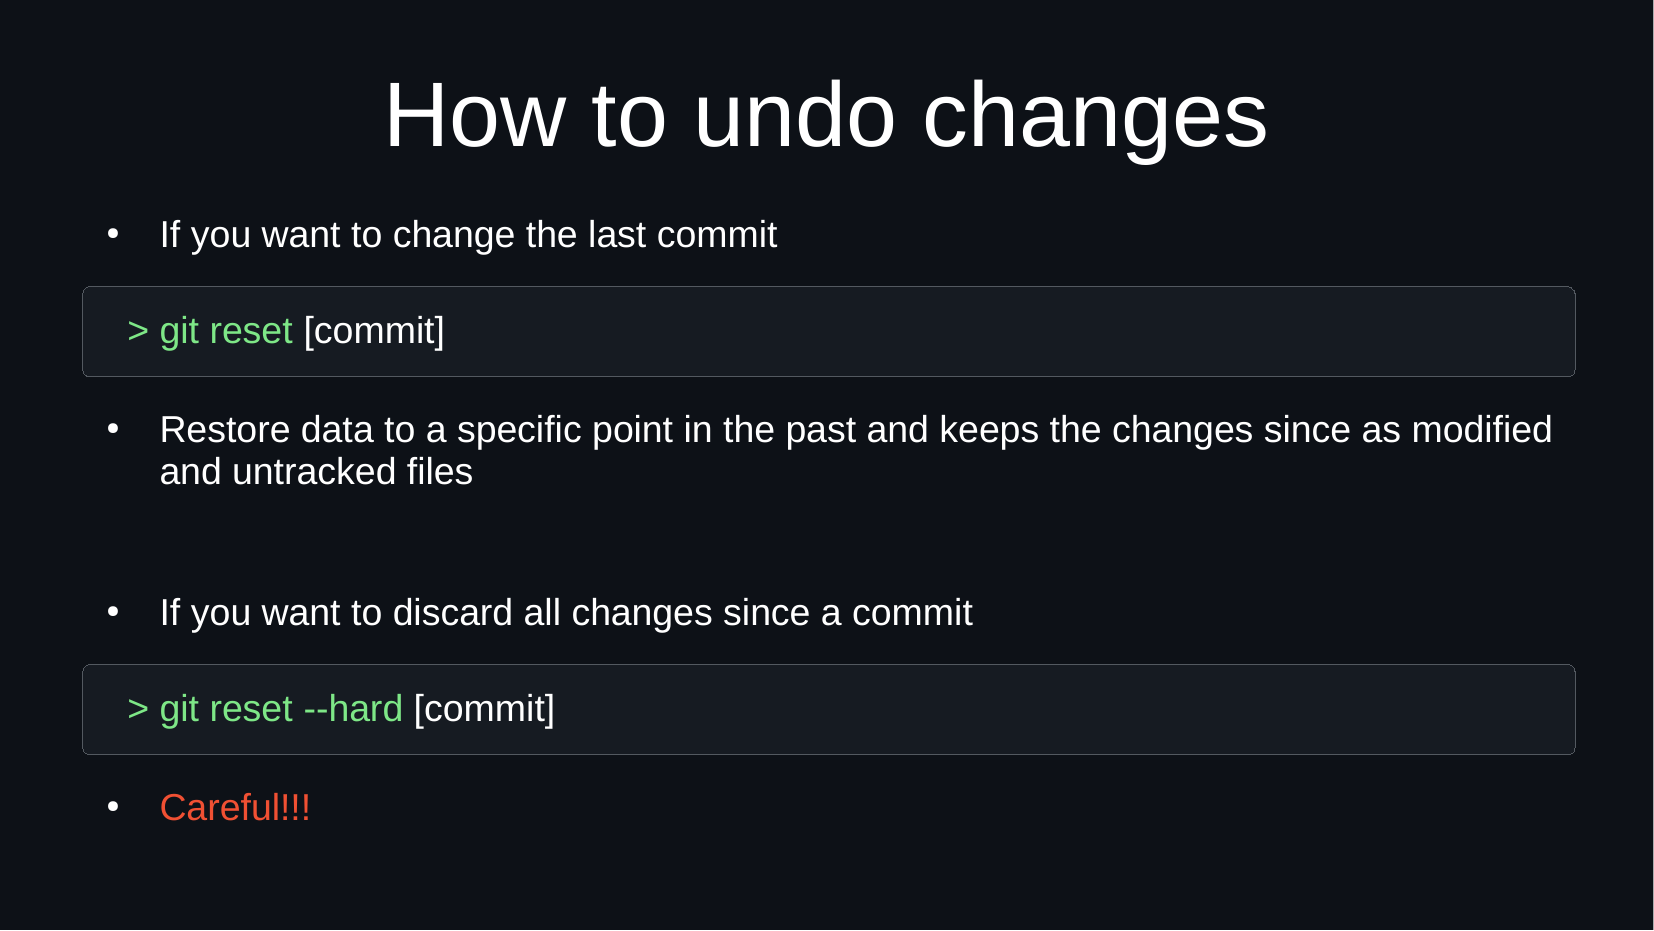

# How to undo changes
If you want to change the last commit
> git reset [commit]
Restore data to a specific point in the past and keeps the changes since as modified and untracked files
If you want to discard all changes since a commit
> git reset --hard [commit]
Careful!!!